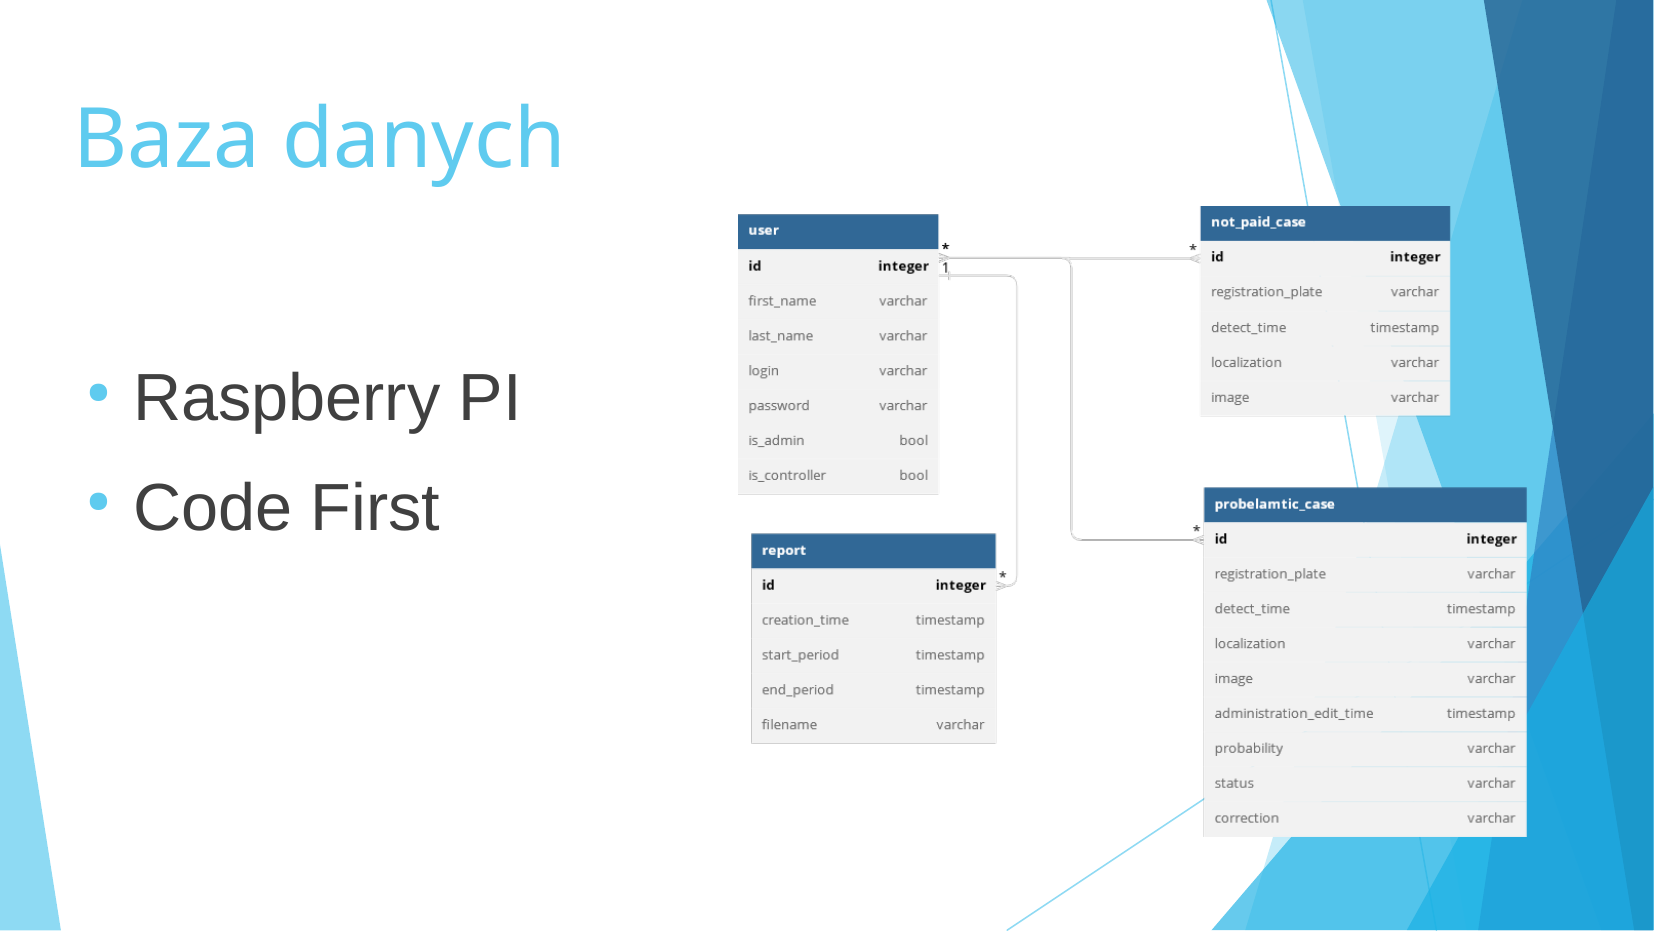

# Baza danych
Raspberry PI
Code First